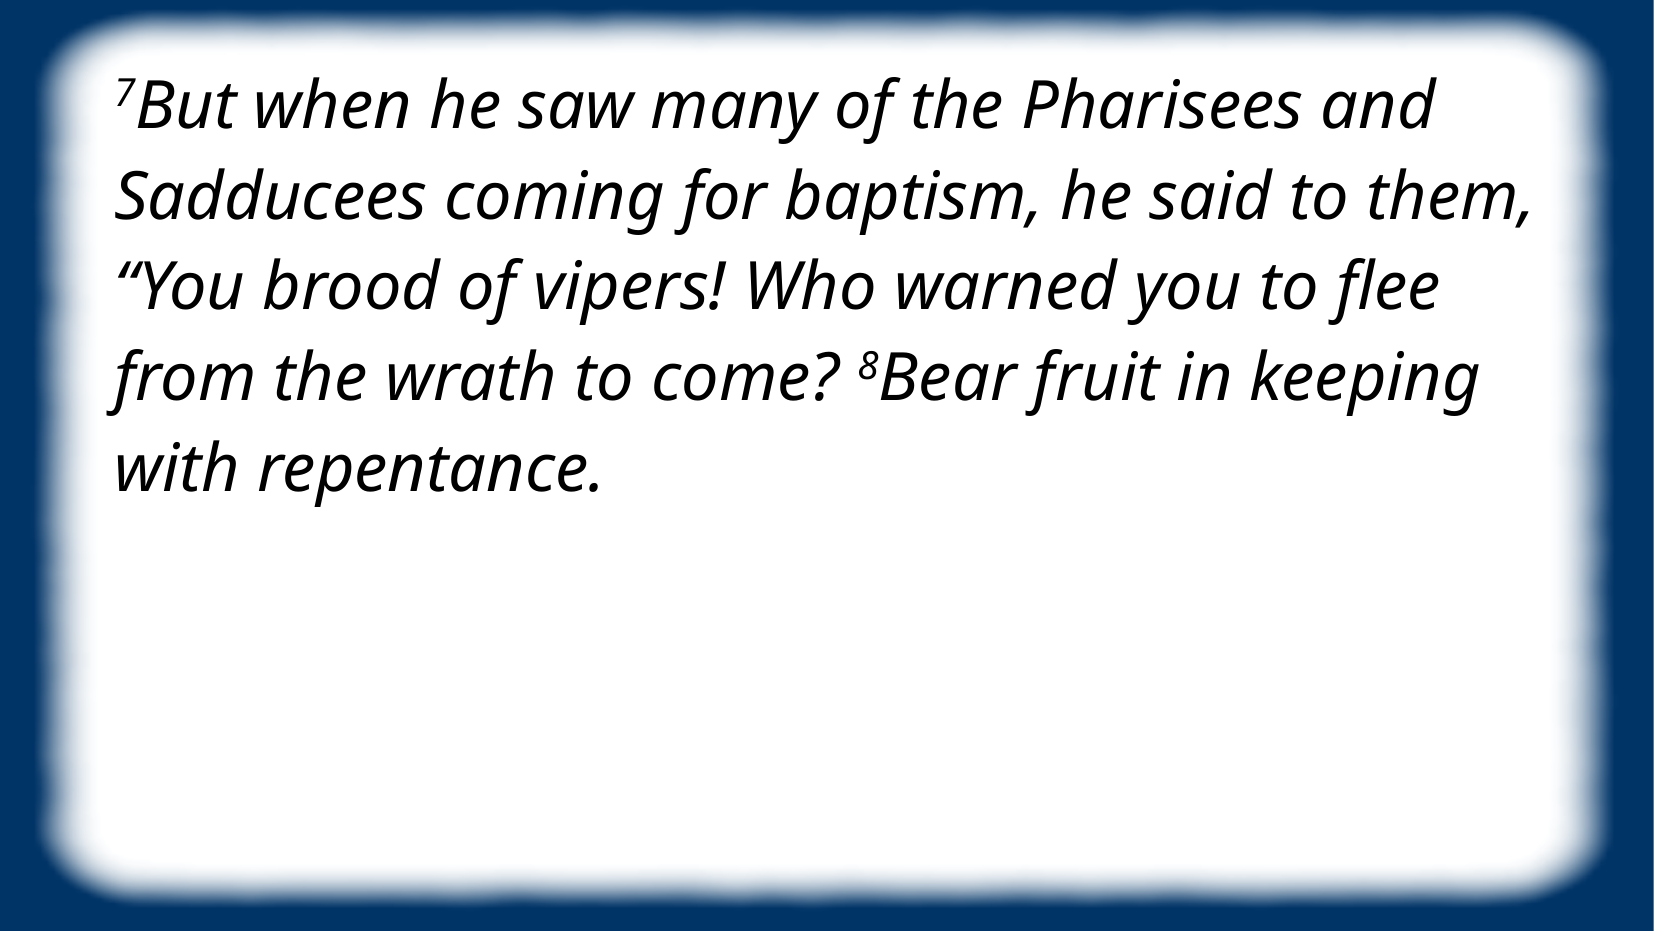

7But when he saw many of the Pharisees and Sadducees coming for baptism, he said to them, “You brood of vipers! Who warned you to flee from the wrath to come? 8Bear fruit in keeping with repentance.